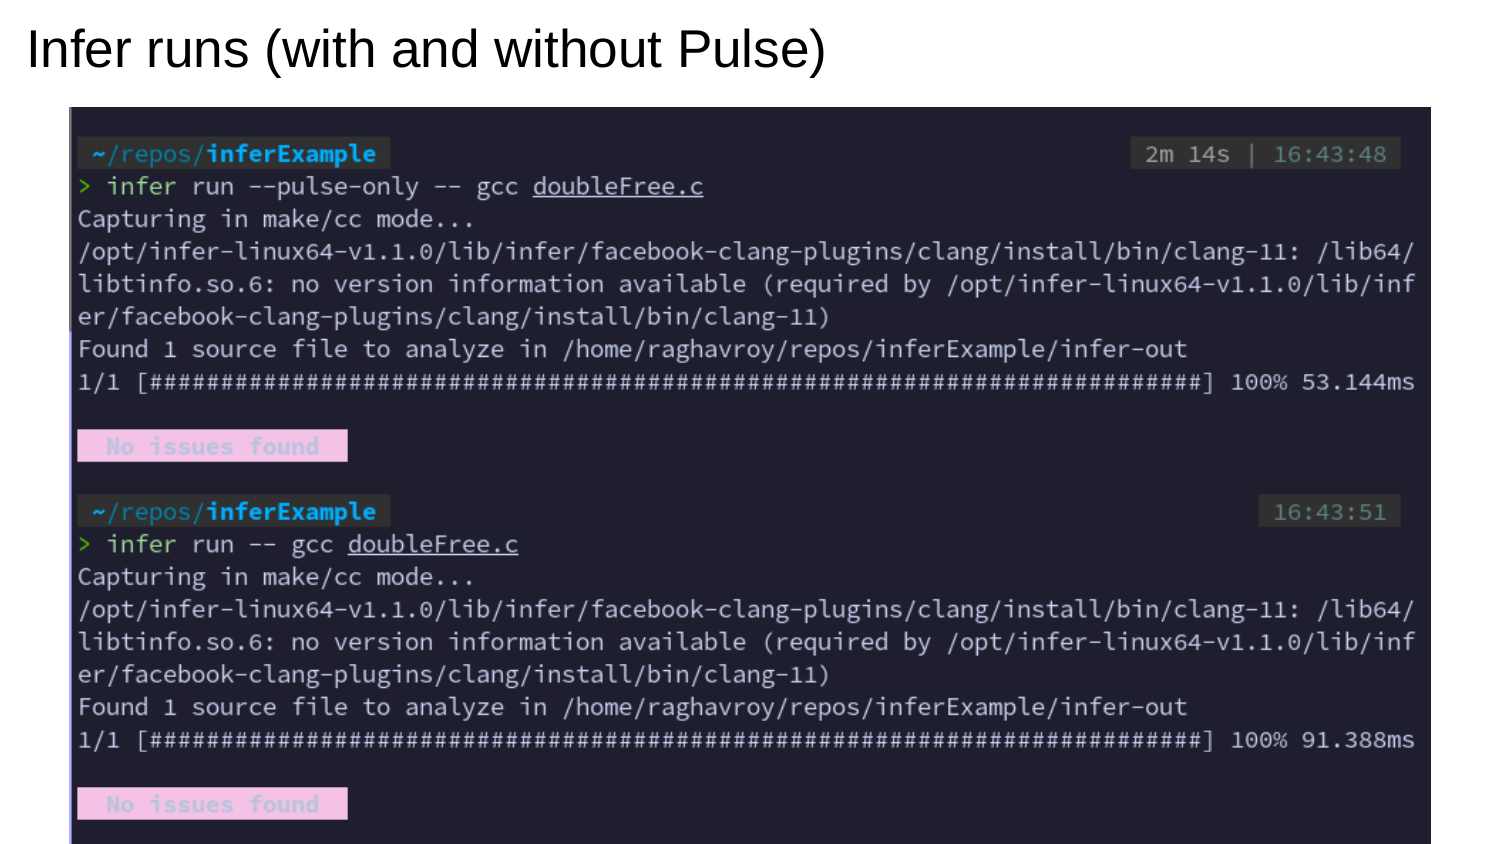

# Infer runs (with and without Pulse)